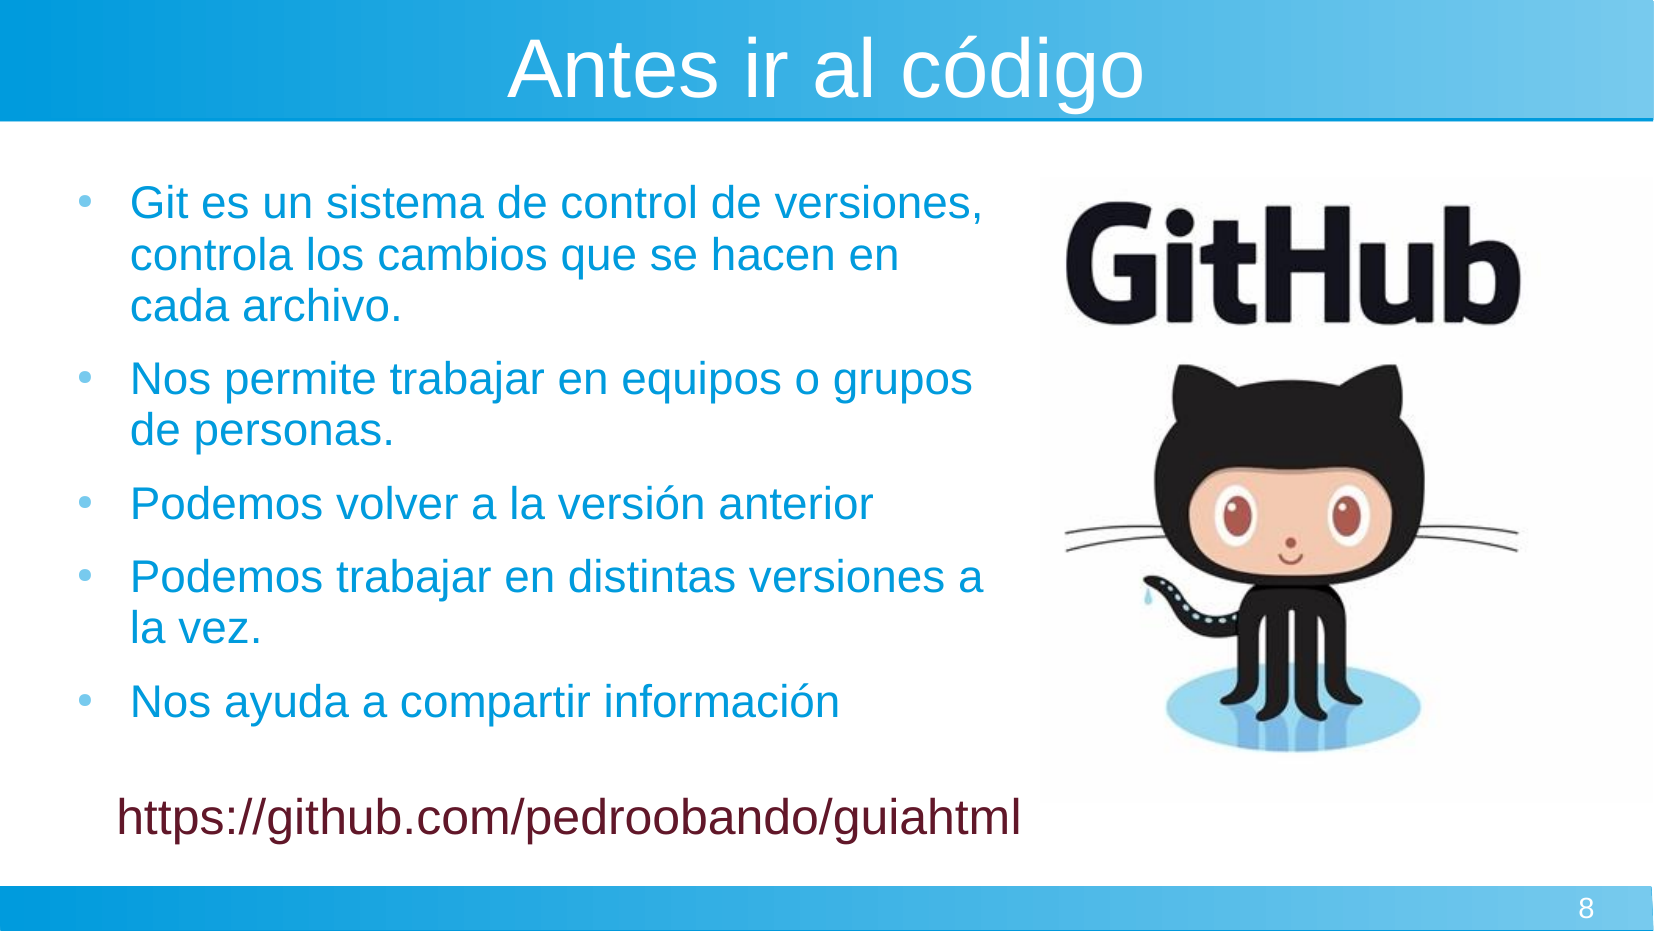

# Antes ir al código
Git es un sistema de control de versiones, controla los cambios que se hacen en cada archivo.
Nos permite trabajar en equipos o grupos de personas.
Podemos volver a la versión anterior
Podemos trabajar en distintas versiones a la vez.
Nos ayuda a compartir información
https://github.com/pedroobando/guiahtml
8